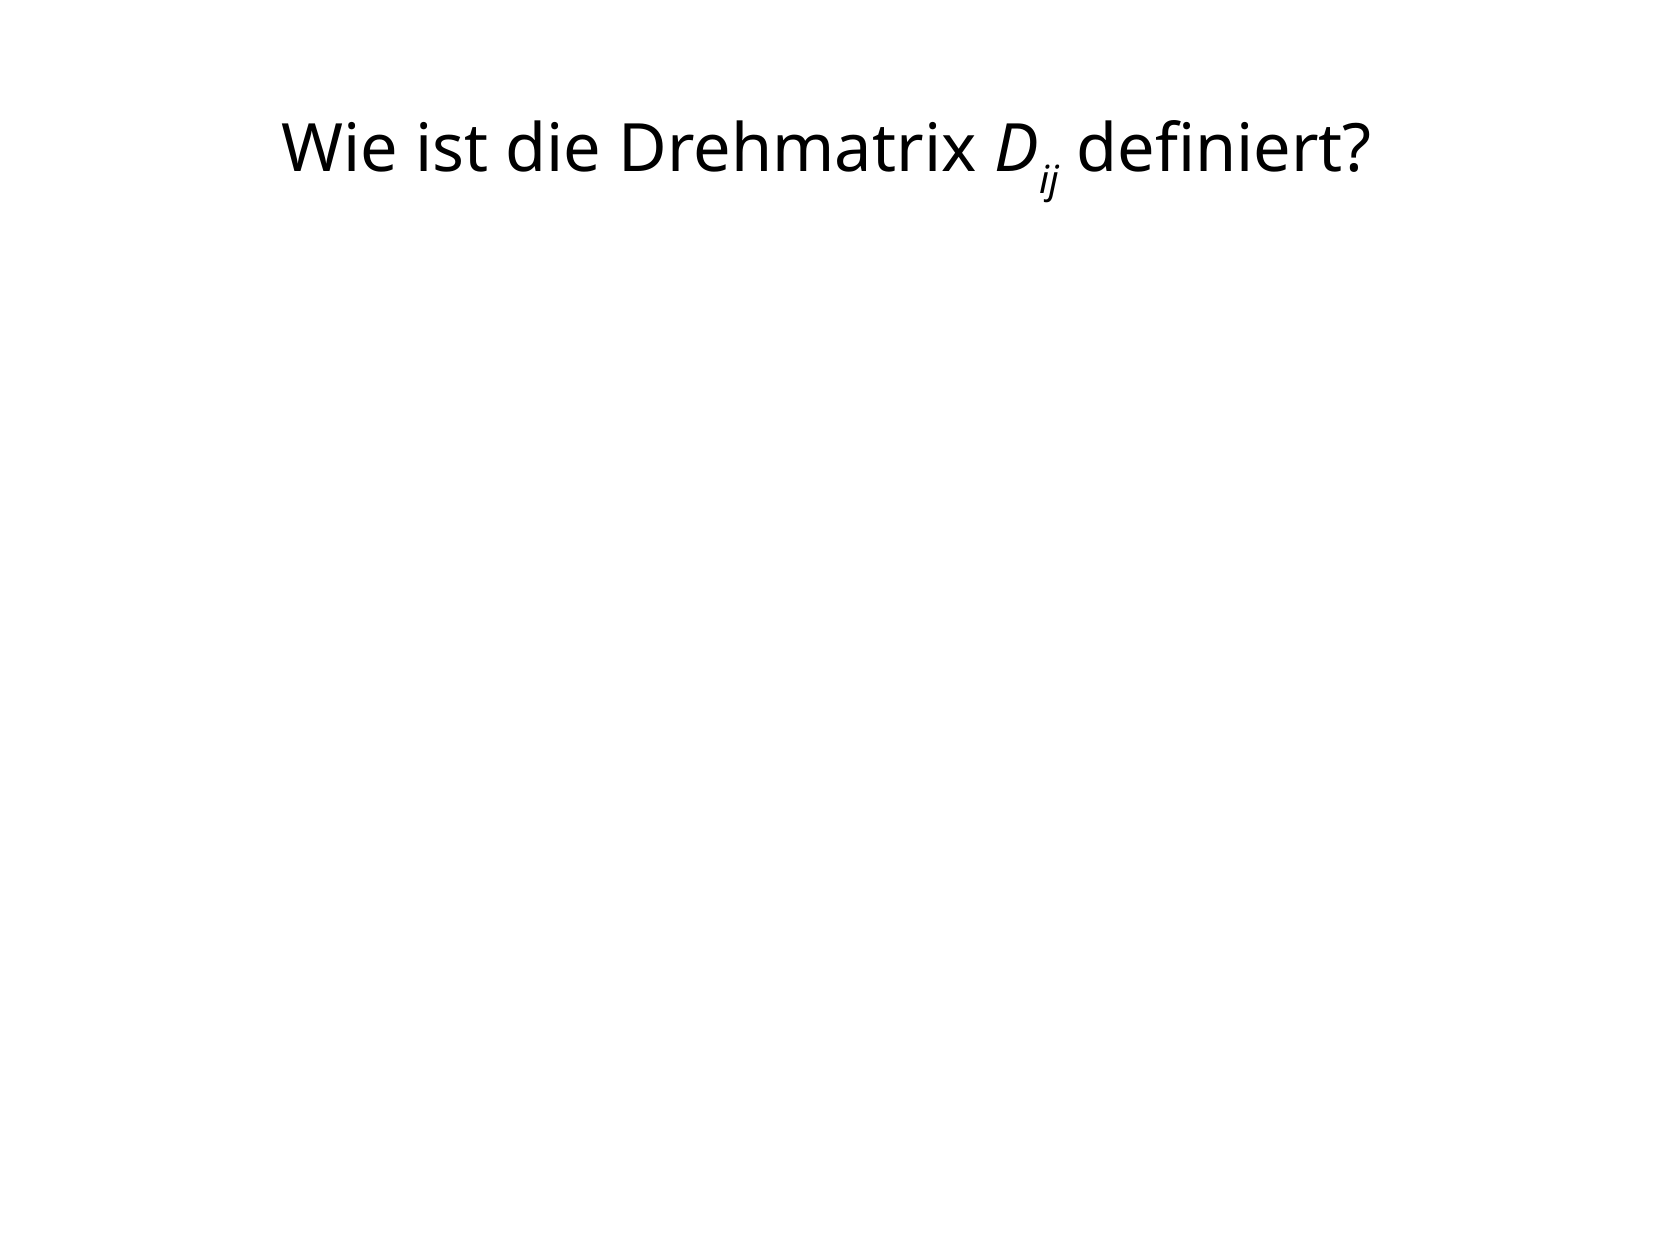

# Wie ist die Drehmatrix Dij definiert?